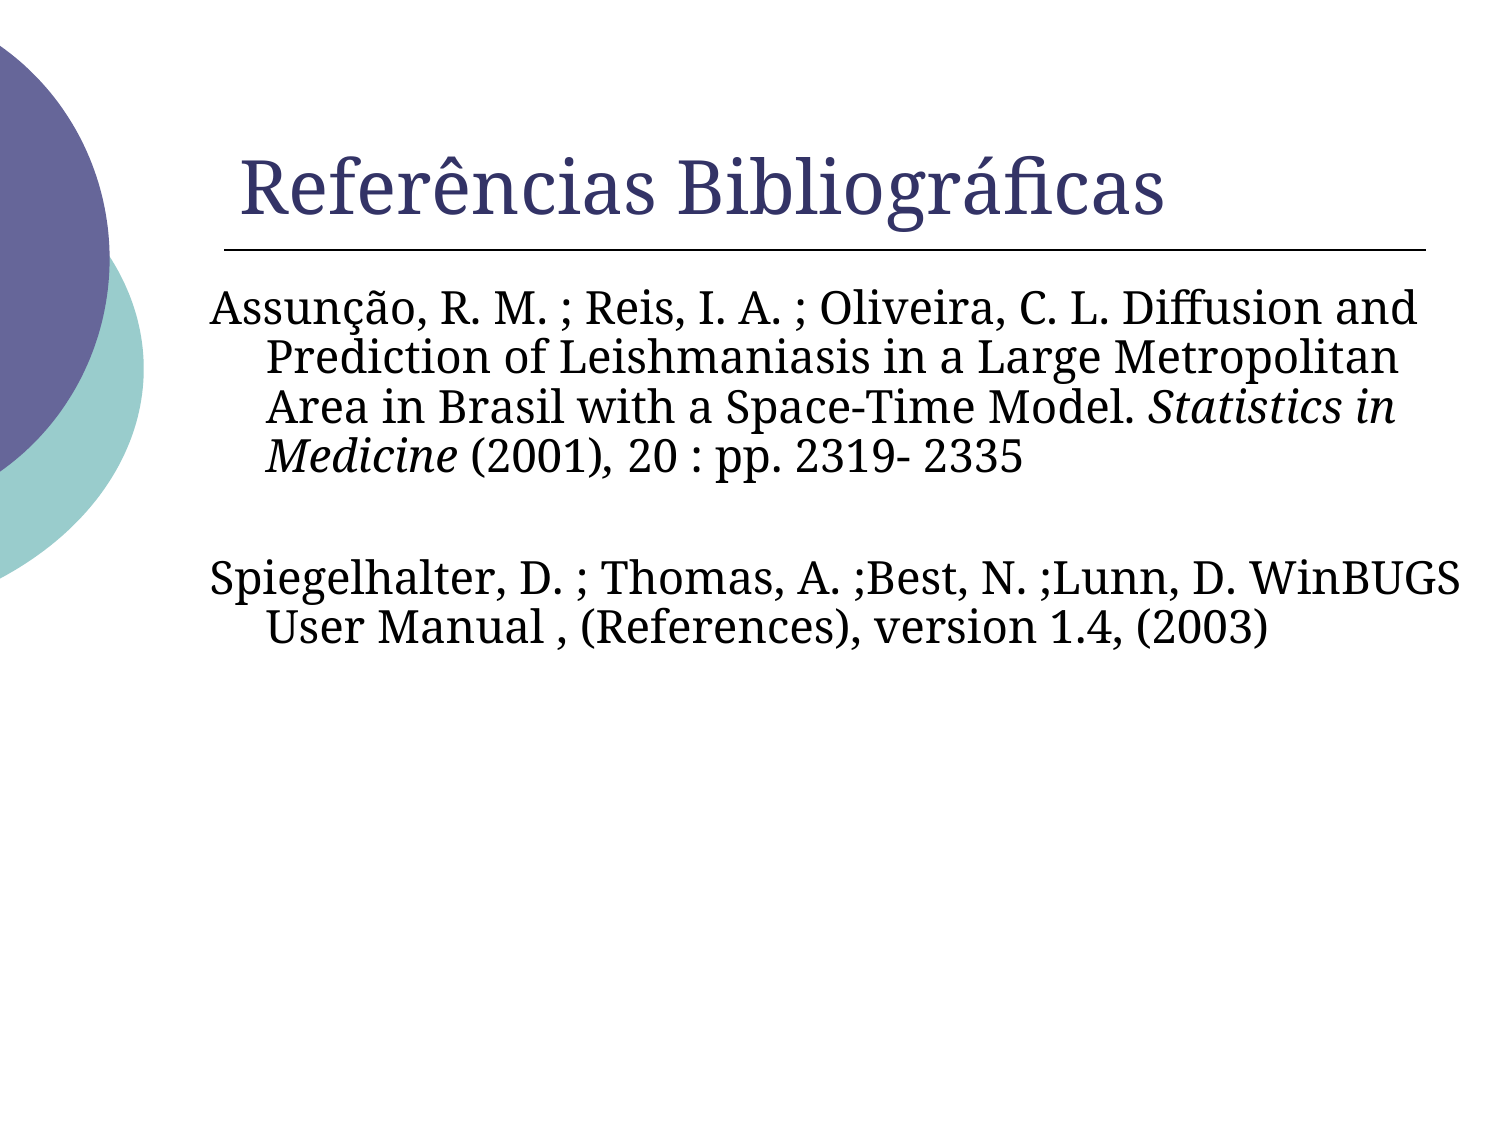

# Referências Bibliográficas
Assunção, R. M. ; Reis, I. A. ; Oliveira, C. L. Diffusion and Prediction of Leishmaniasis in a Large Metropolitan Area in Brasil with a Space-Time Model. Statistics in Medicine (2001), 20 : pp. 2319- 2335
Spiegelhalter, D. ; Thomas, A. ;Best, N. ;Lunn, D. WinBUGS User Manual , (References), version 1.4, (2003)